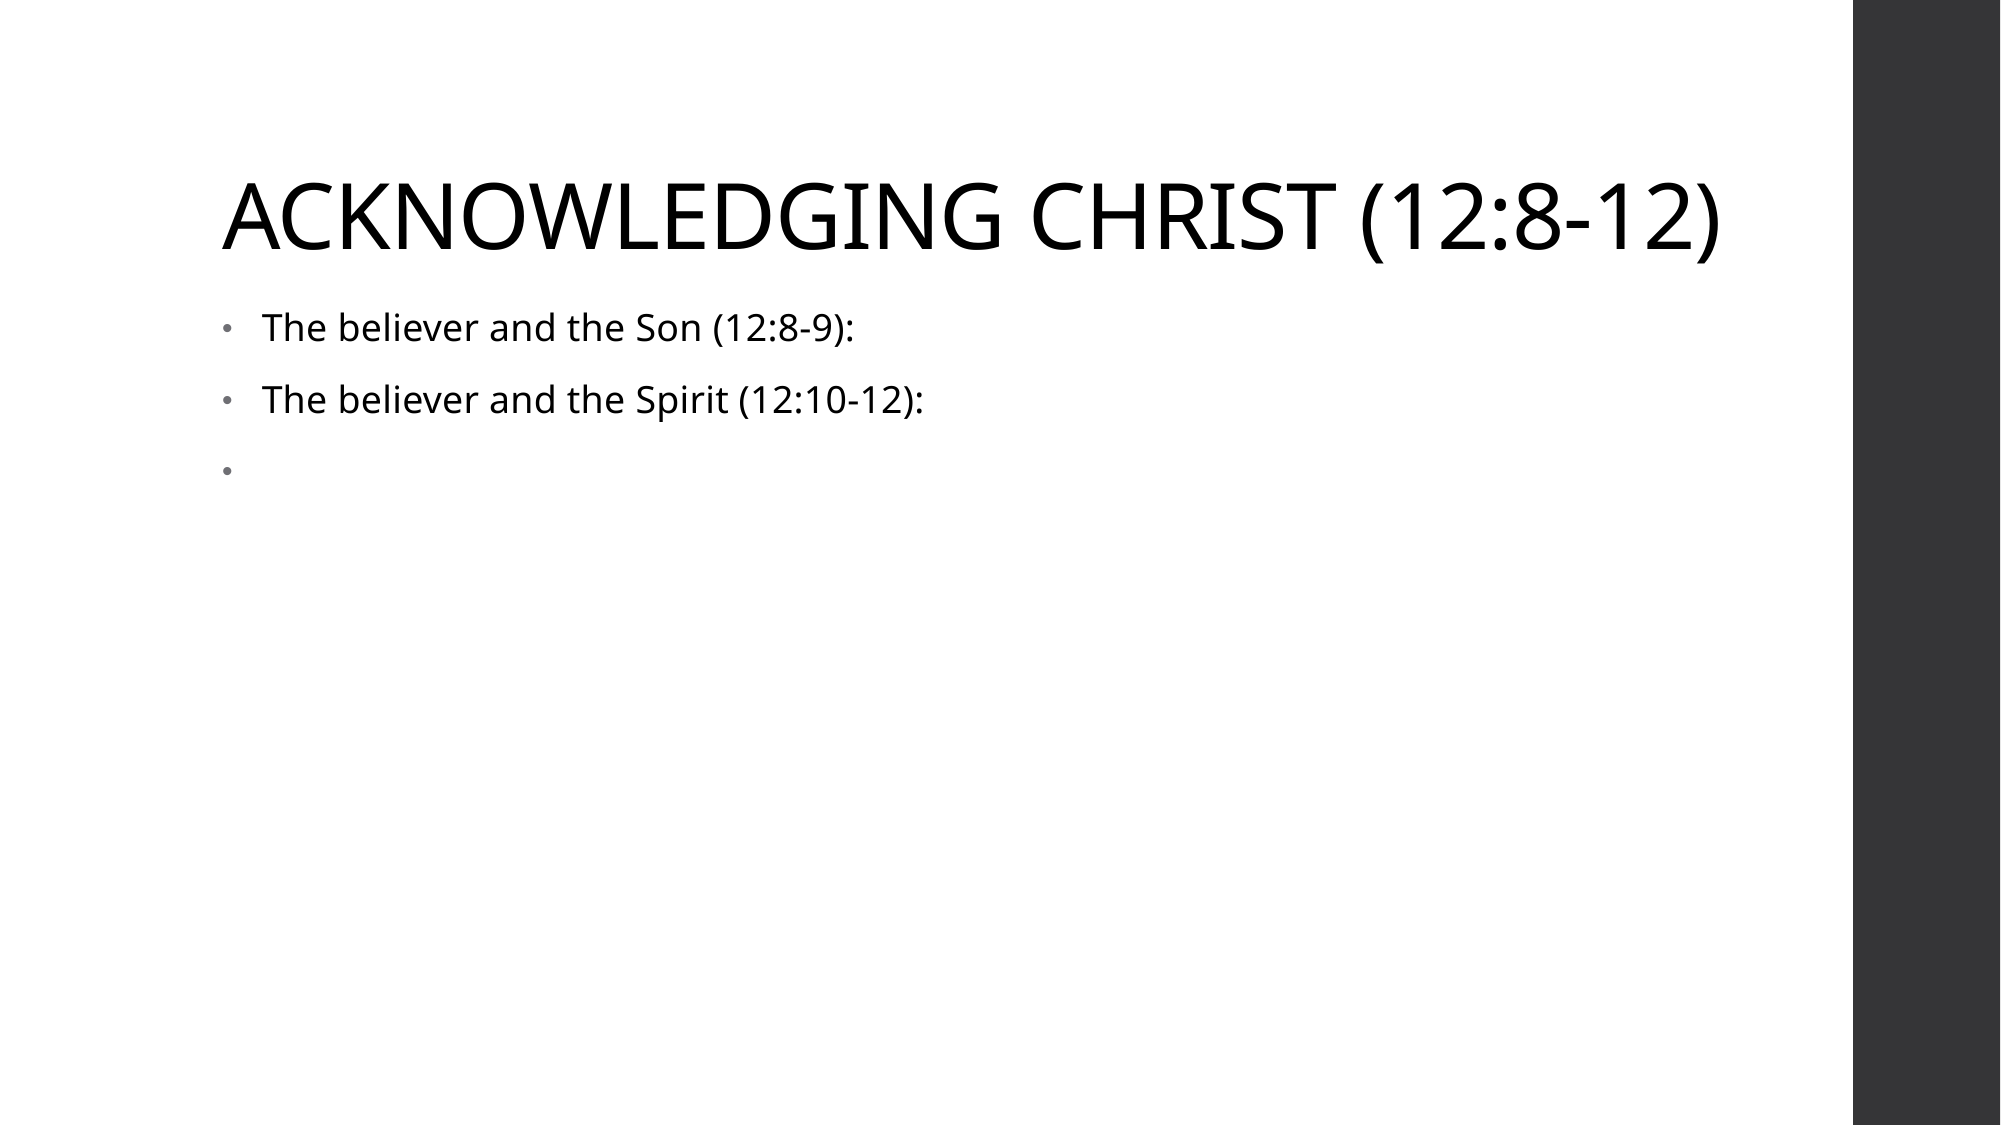

# ACKNOWLEDGING CHRIST (12:8-12)
 The believer and the Son (12:8-9):
 The believer and the Spirit (12:10-12):